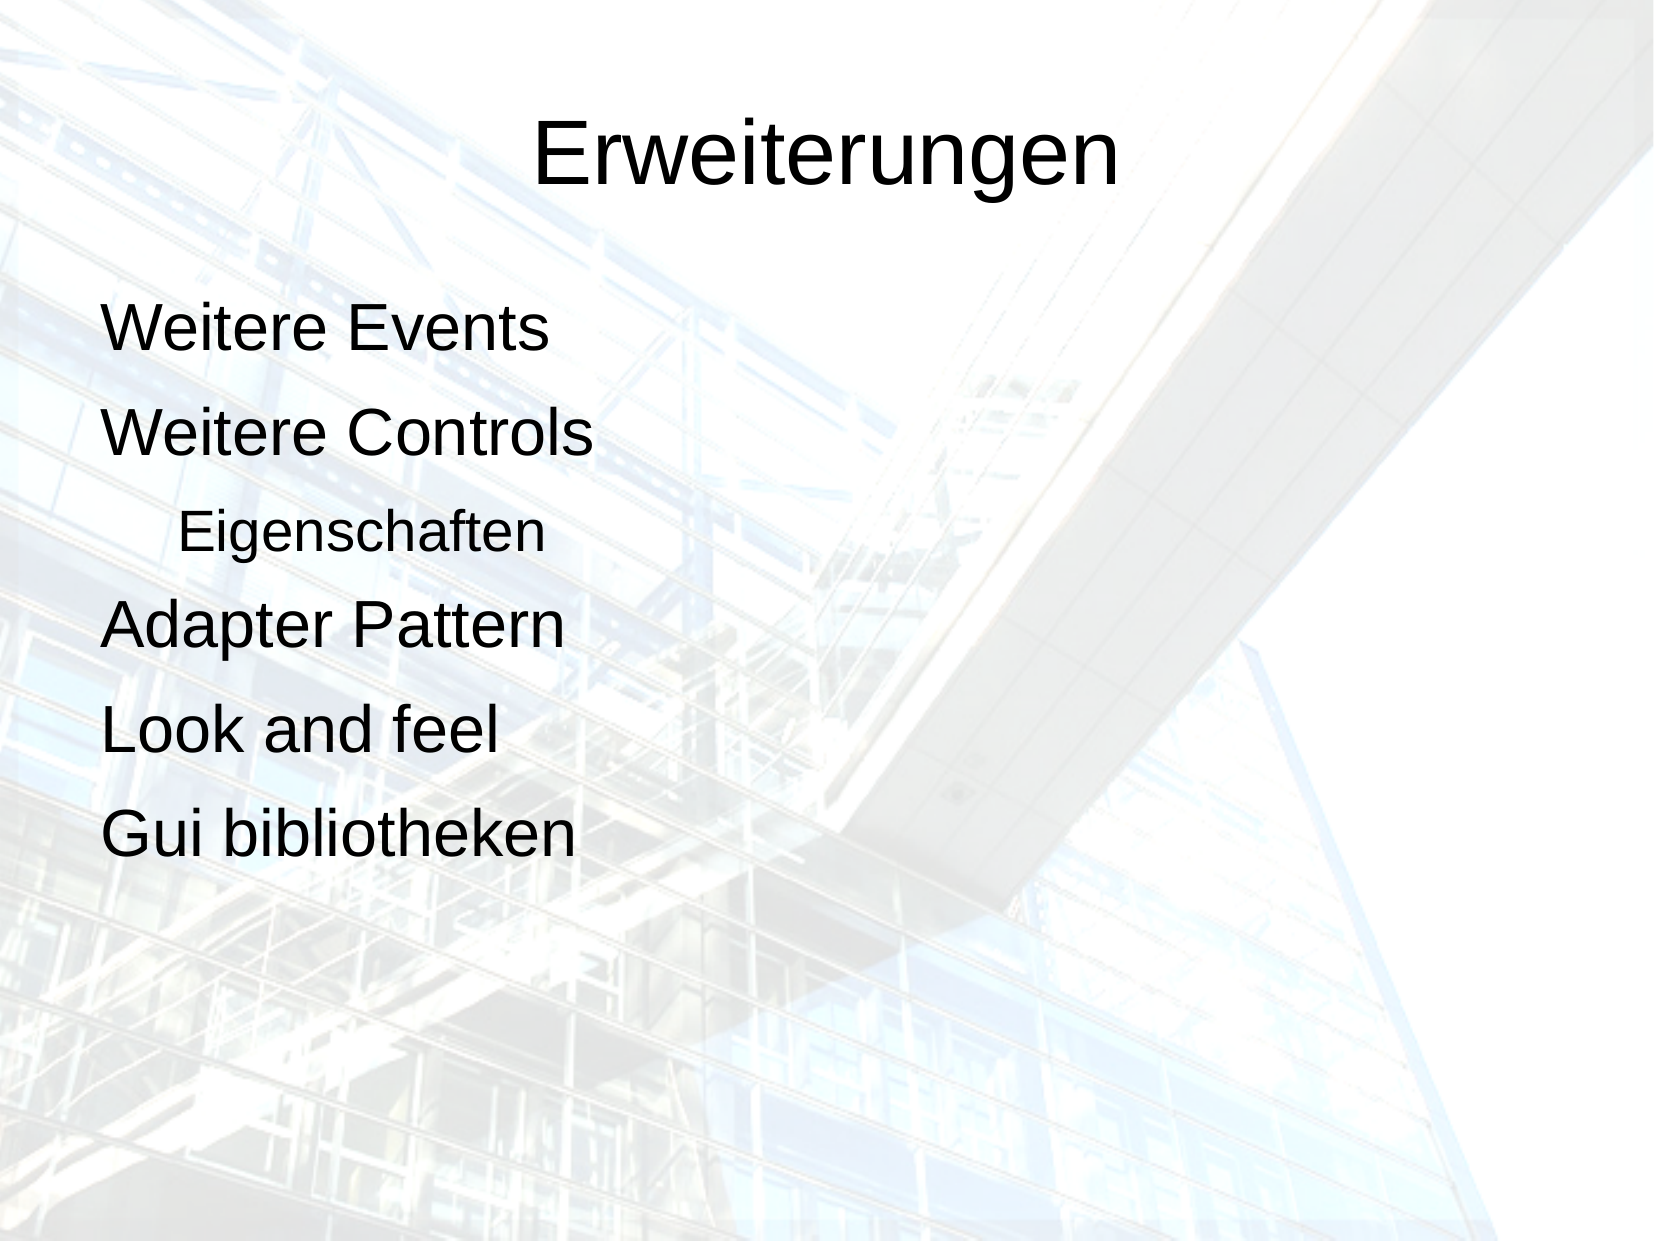

# Erweiterungen
Weitere Events
Weitere Controls
Eigenschaften
Adapter Pattern
Look and feel
Gui bibliotheken